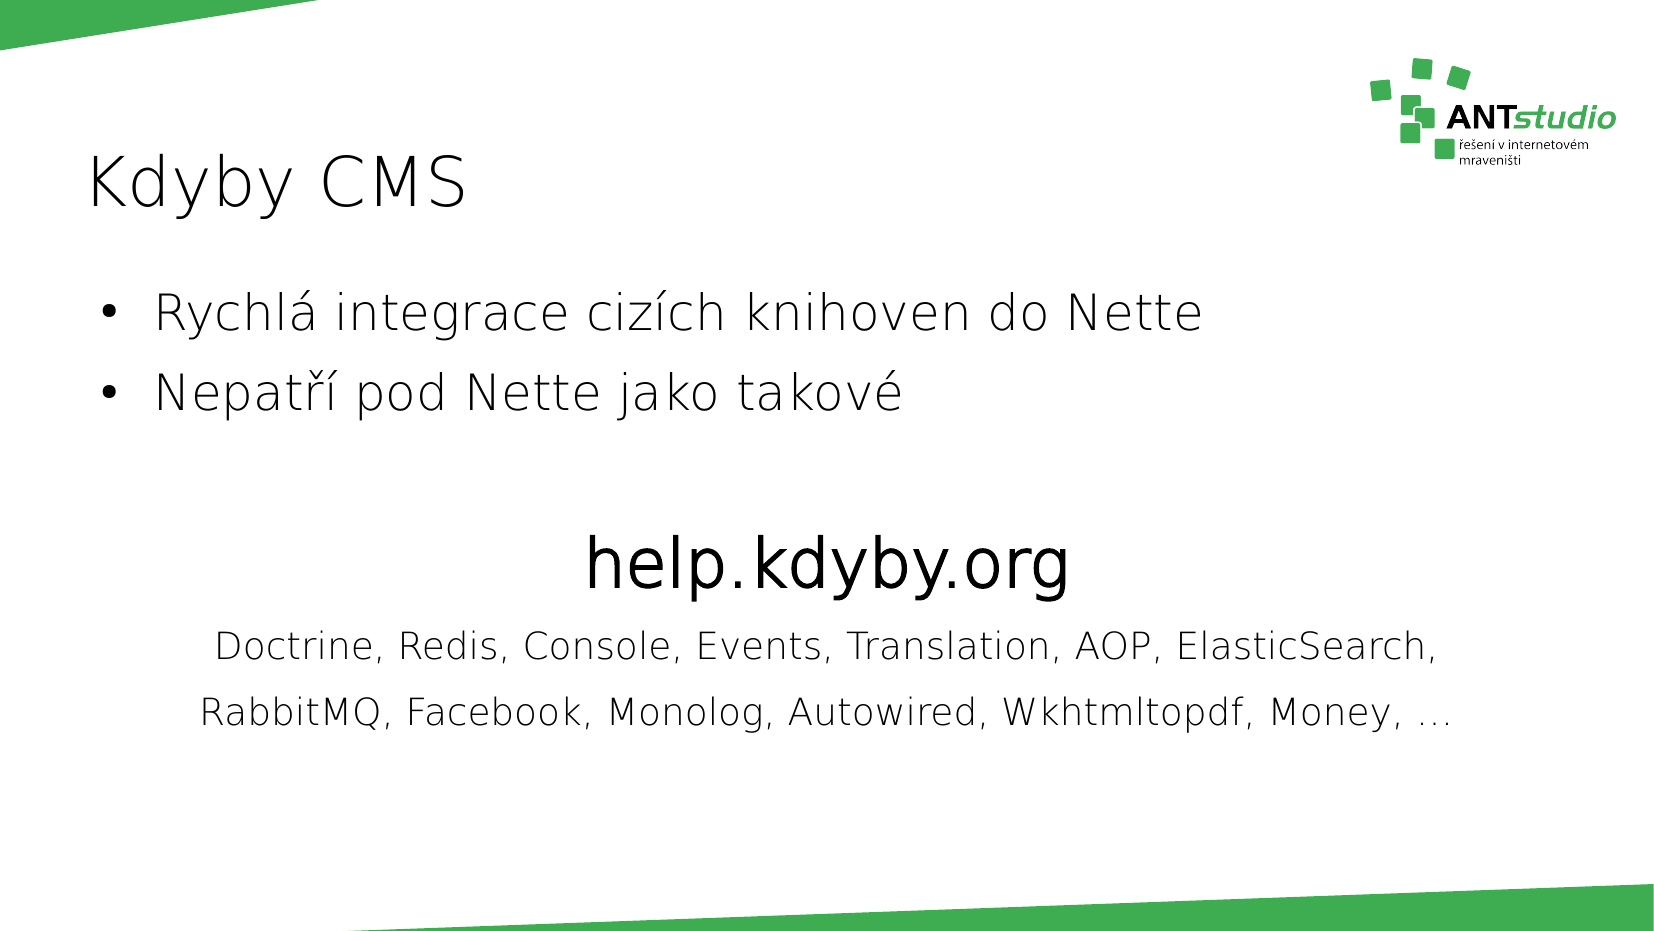

# Kdyby CMS
Rychlá integrace cizích knihoven do Nette
Nepatří pod Nette jako takové
help.kdyby.org
Doctrine, Redis, Console, Events, Translation, AOP, ElasticSearch,
RabbitMQ, Facebook, Monolog, Autowired, Wkhtmltopdf, Money, …